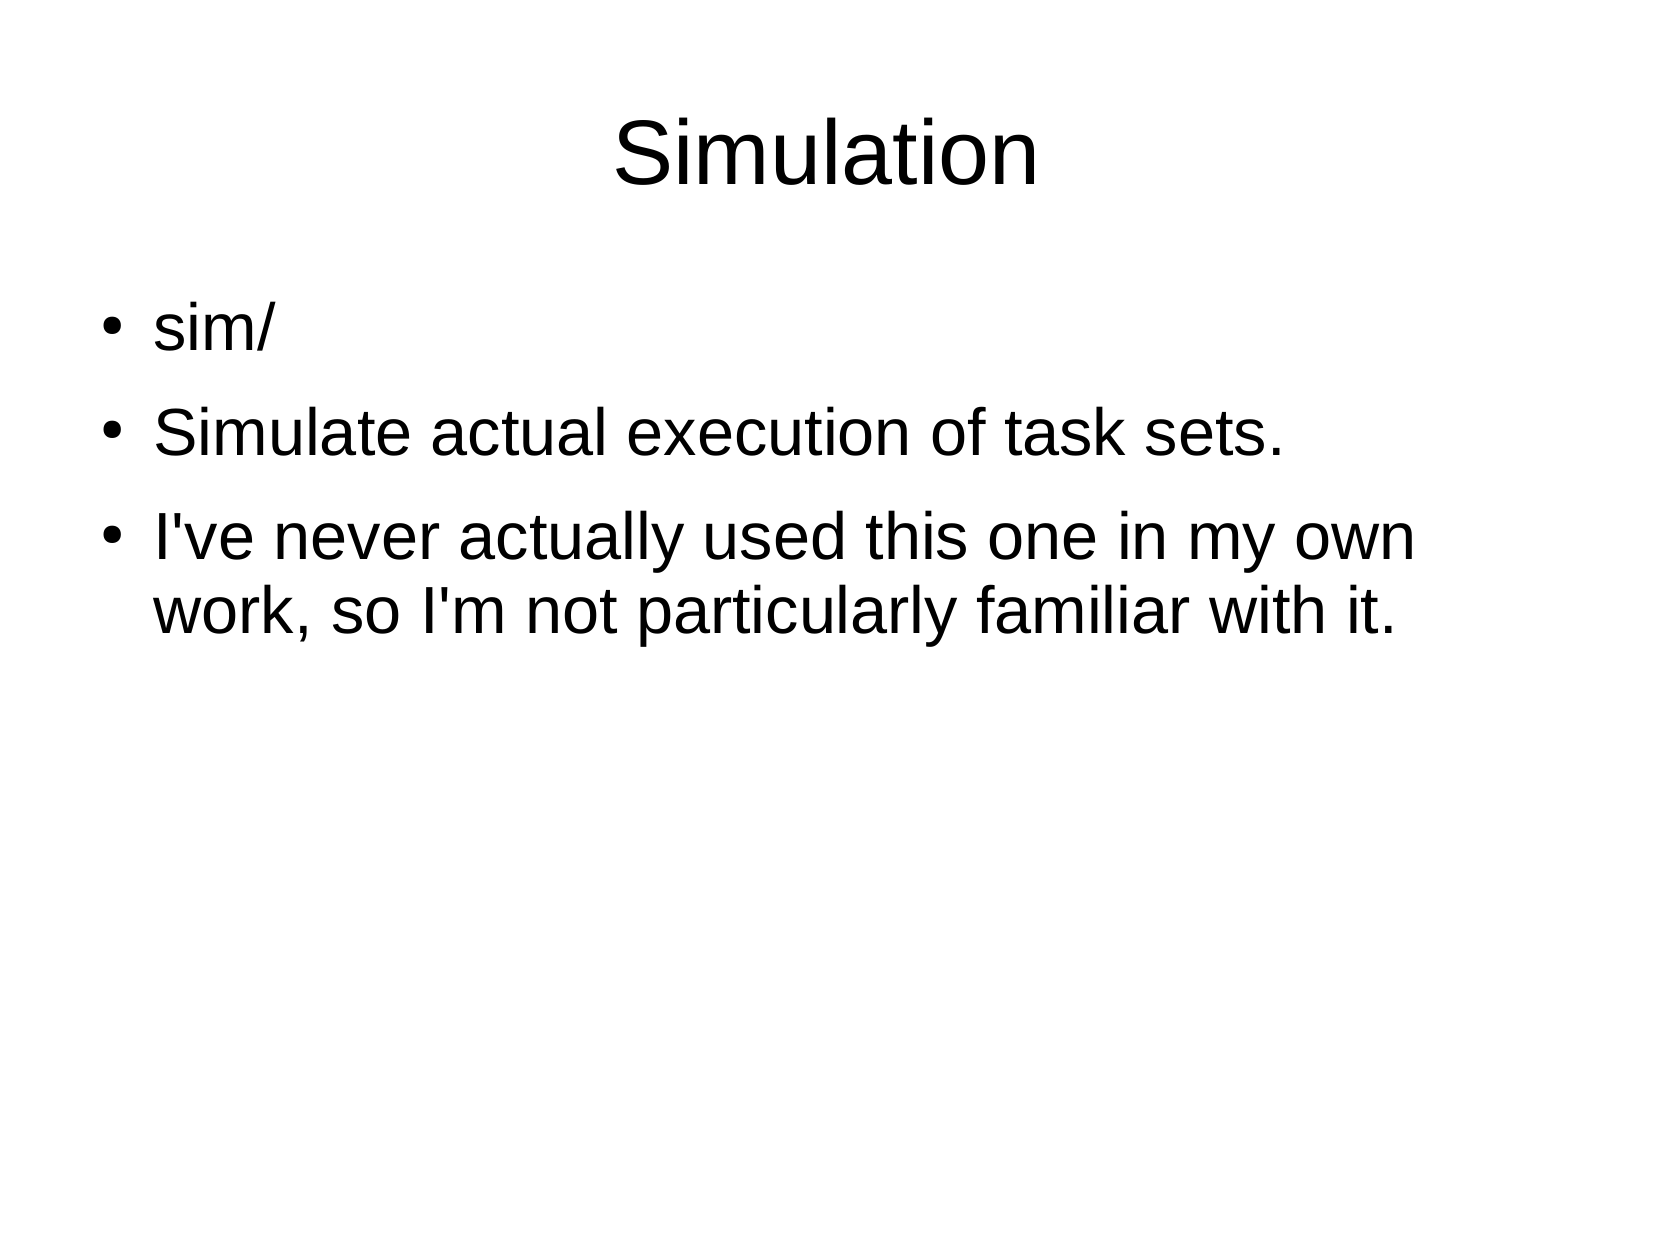

# Simulation
sim/
Simulate actual execution of task sets.
I've never actually used this one in my own work, so I'm not particularly familiar with it.